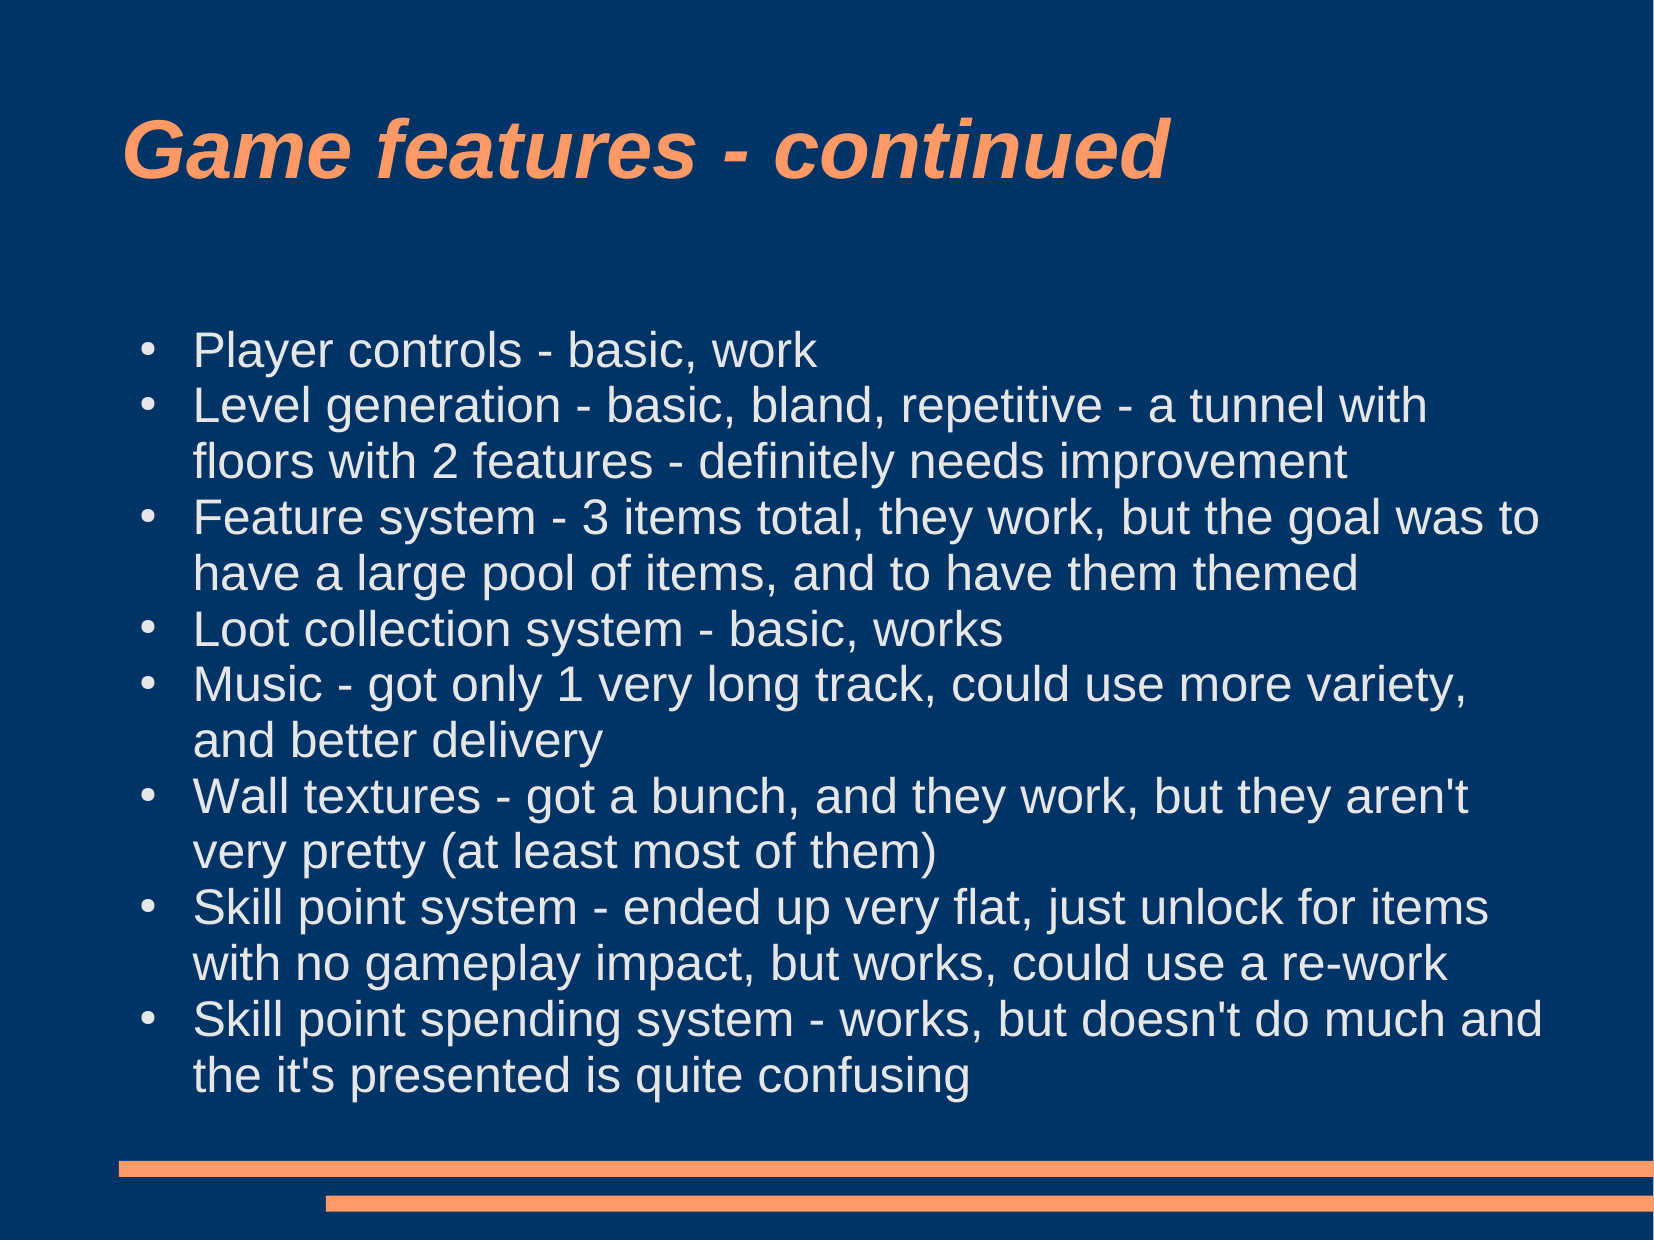

# Game features - continued
Player controls - basic, work
Level generation - basic, bland, repetitive - a tunnel with floors with 2 features - definitely needs improvement
Feature system - 3 items total, they work, but the goal was to have a large pool of items, and to have them themed
Loot collection system - basic, works
Music - got only 1 very long track, could use more variety, and better delivery
Wall textures - got a bunch, and they work, but they aren't very pretty (at least most of them)
Skill point system - ended up very flat, just unlock for items with no gameplay impact, but works, could use a re-work
Skill point spending system - works, but doesn't do much and the it's presented is quite confusing